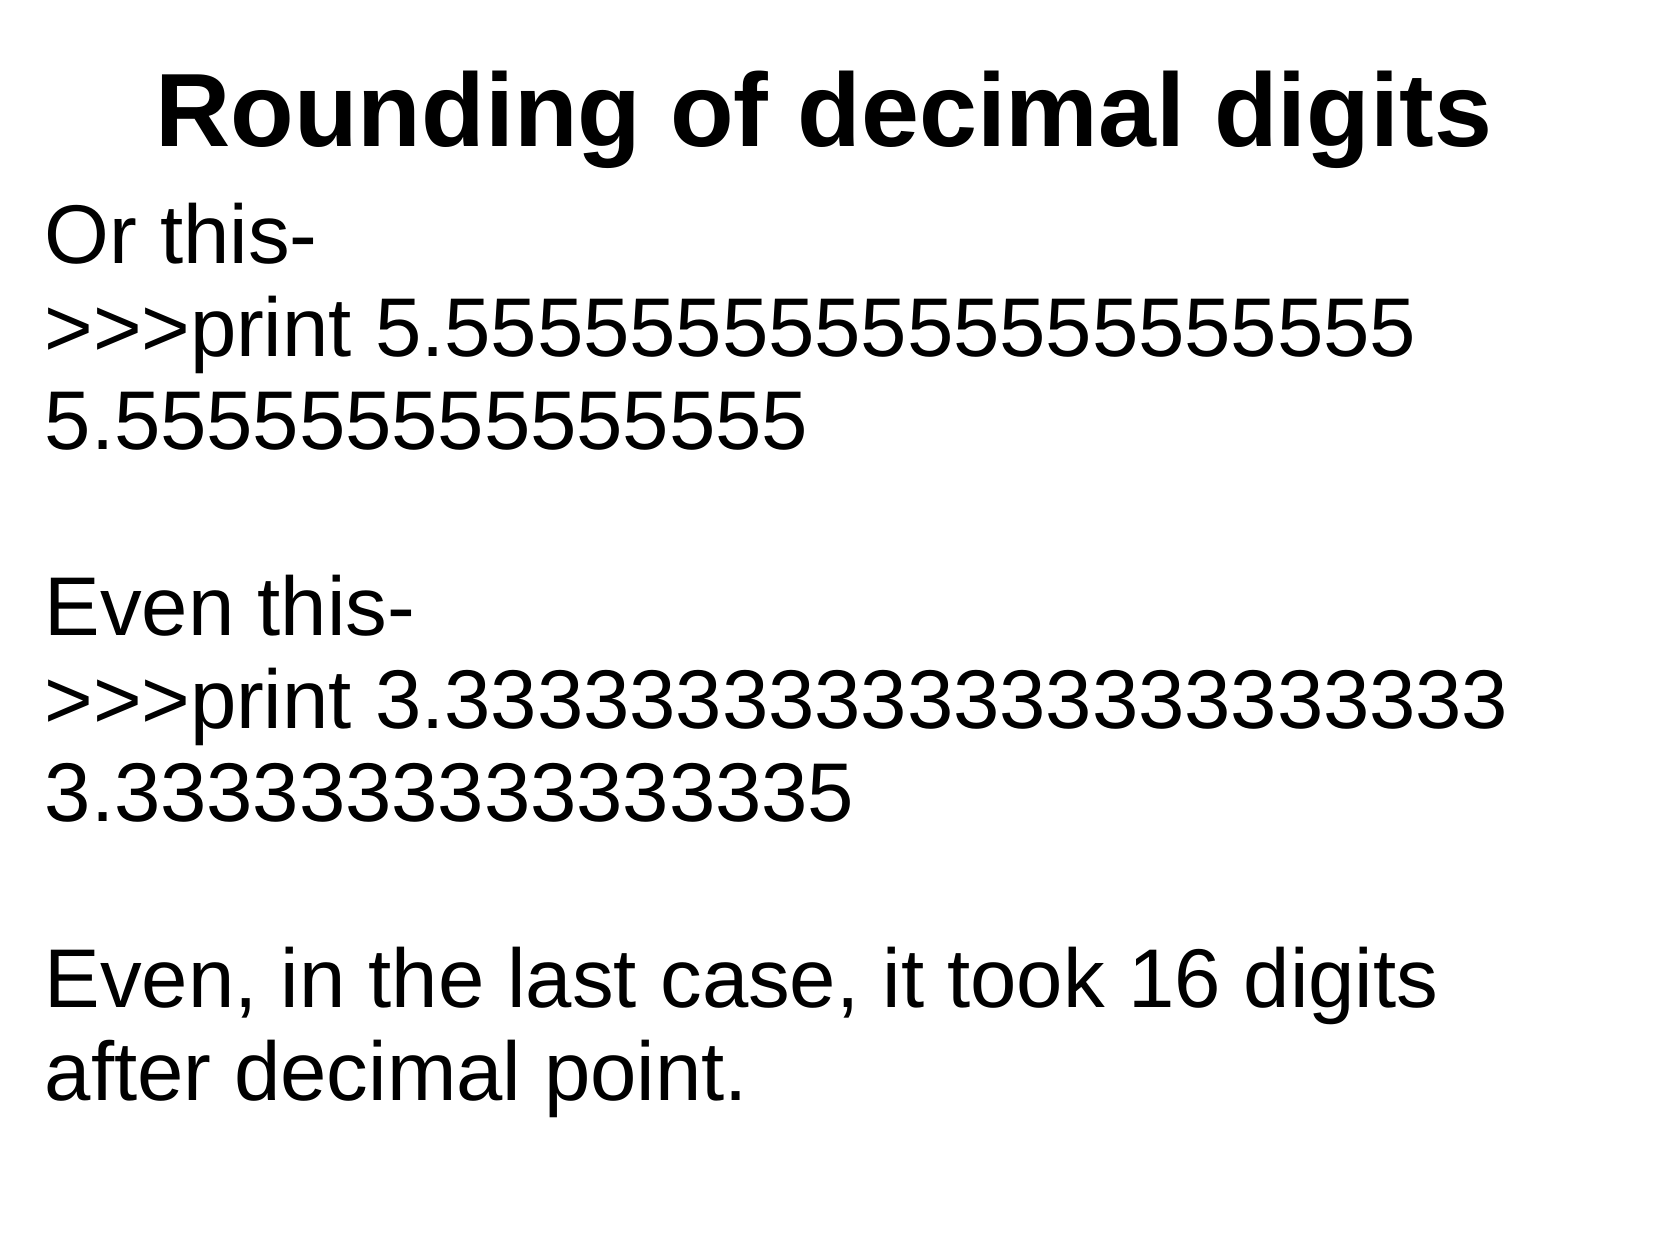

Rounding of decimal digits
Or this-
>>>print 5.555555555555555555555
5.555555555555555
Even this-
>>>print 3.33333333333333333333333
3.3333333333333335
Even, in the last case, it took 16 digits after decimal point.